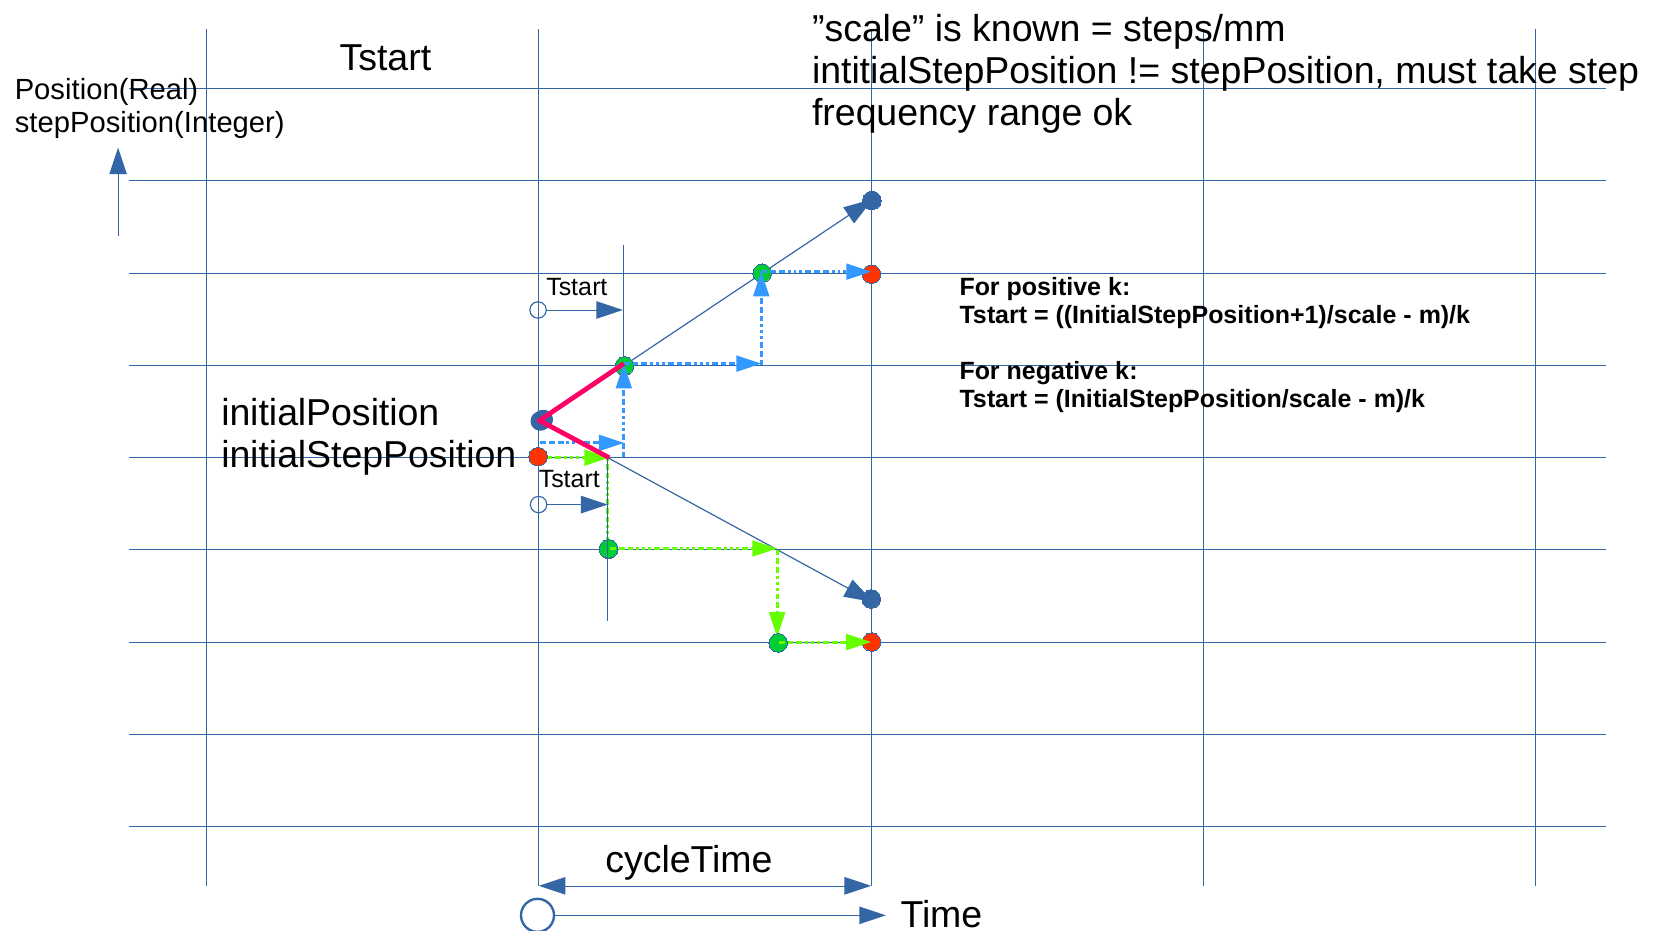

”scale” is known = steps/mm
intitialStepPosition != stepPosition, must take step
frequency range ok
Tstart
Position(Real)
stepPosition(Integer)
Tstart
For positive k:
Tstart = ((InitialStepPosition+1)/scale - m)/k
For negative k:
Tstart = (InitialStepPosition/scale - m)/k
initialPosition
initialStepPosition
Tstart
cycleTime
Time